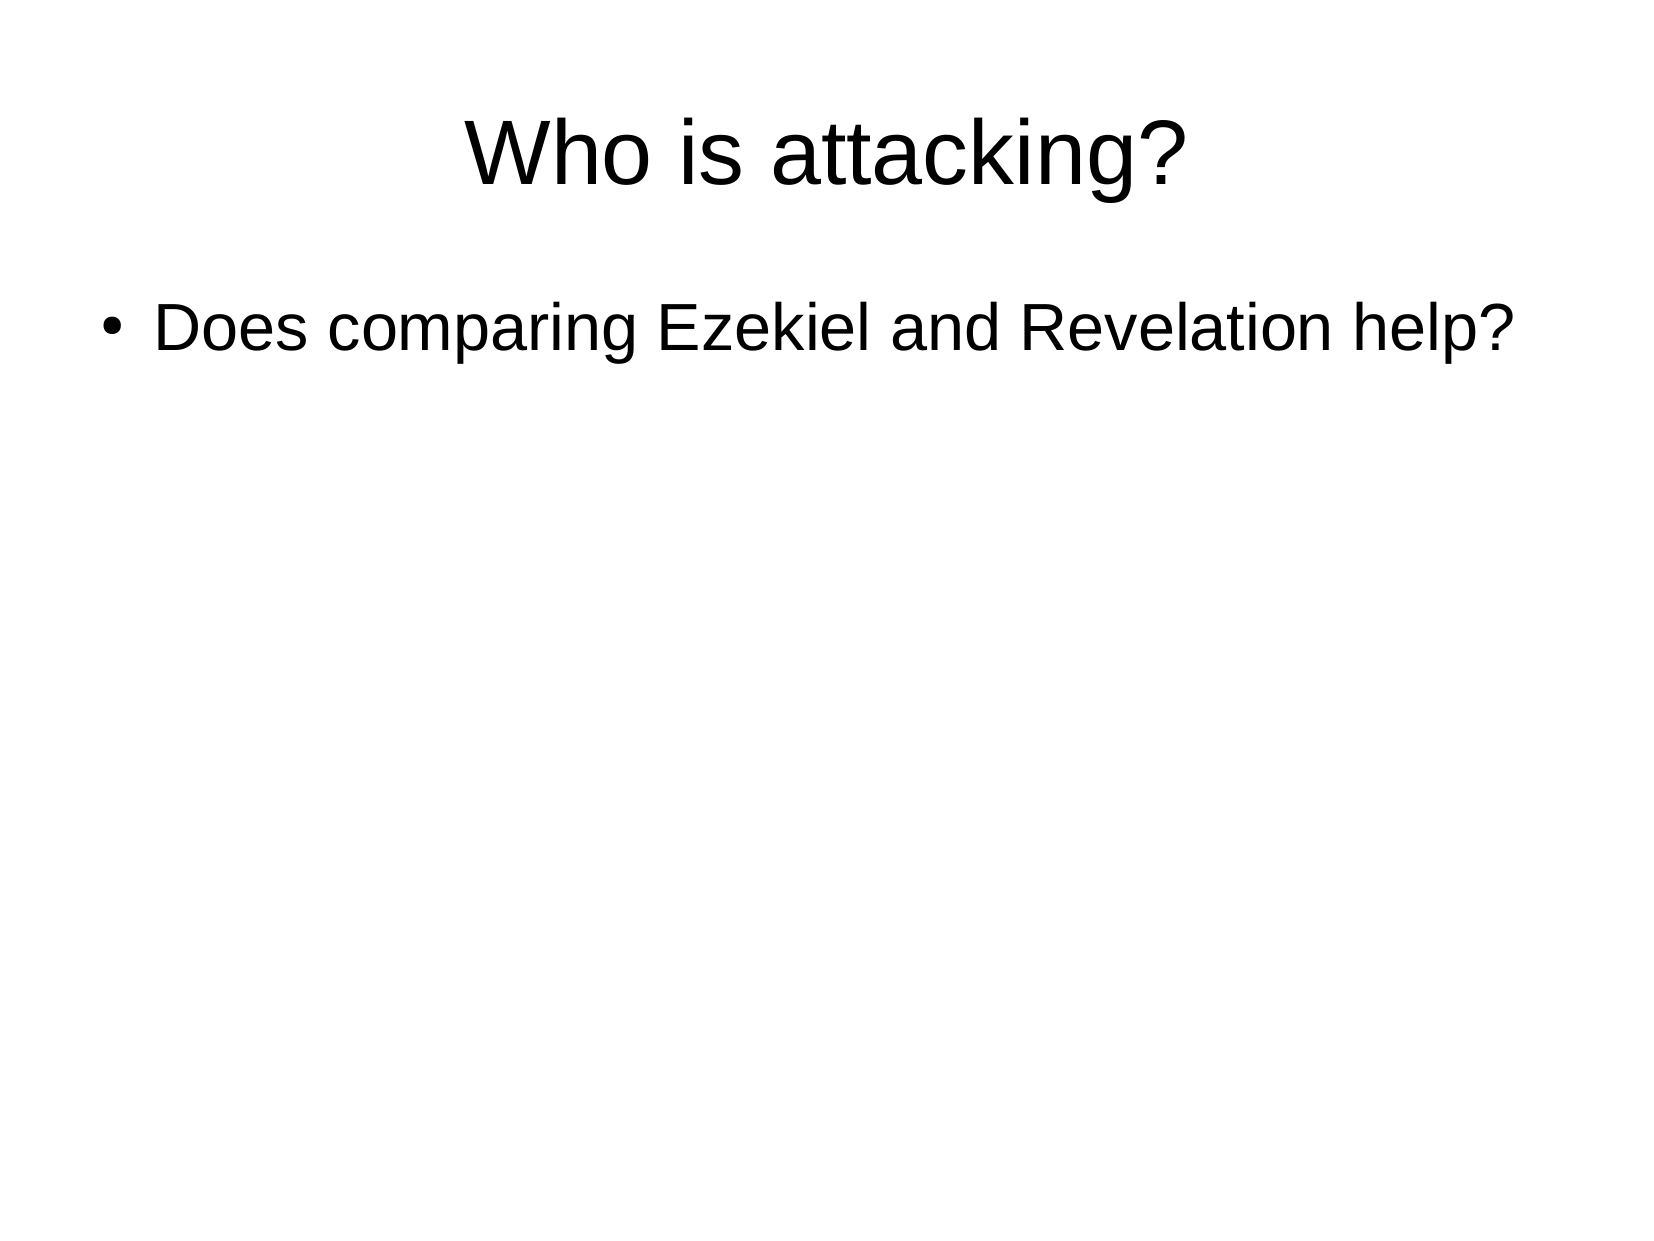

# Who is attacking?
Does comparing Ezekiel and Revelation help?